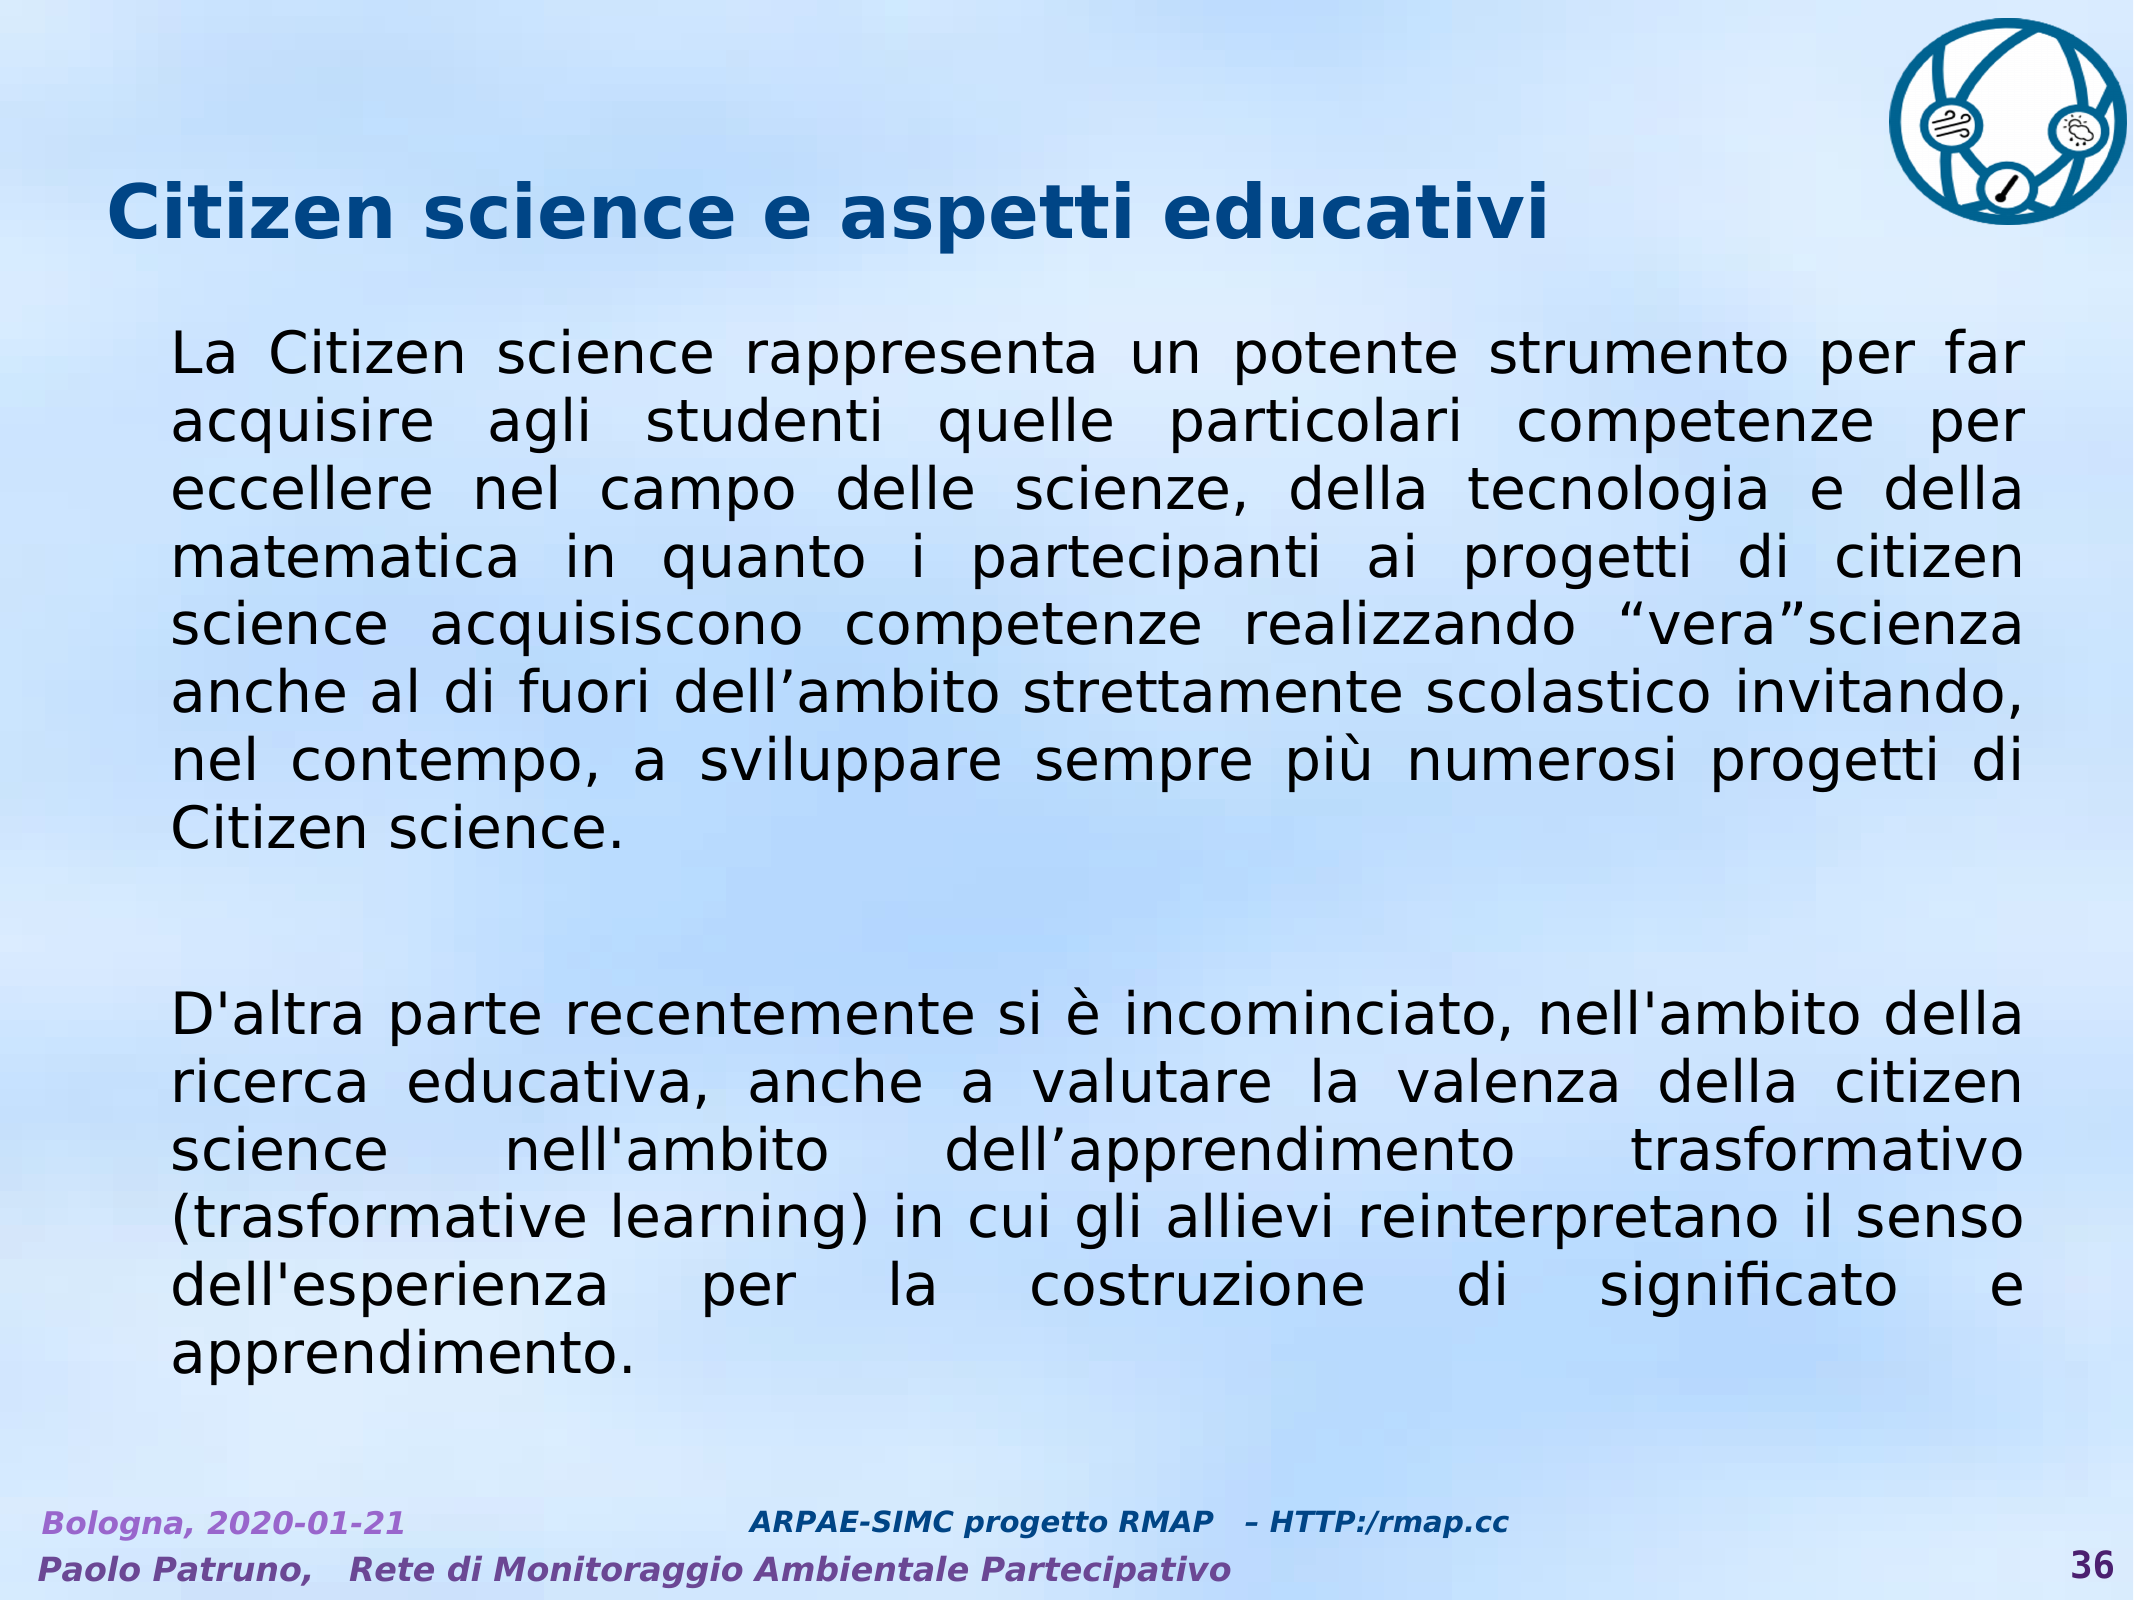

# Citizen science e aspetti educativi
La Citizen science rappresenta un potente strumento per far acquisire agli studenti quelle particolari competenze per eccellere nel campo delle scienze, della tecnologia e della matematica in quanto i partecipanti ai progetti di citizen science acquisiscono competenze realizzando “vera”scienza anche al di fuori dell’ambito strettamente scolastico invitando, nel contempo, a sviluppare sempre più numerosi progetti di Citizen science.
D'altra parte recentemente si è incominciato, nell'ambito della ricerca educativa, anche a valutare la valenza della citizen science nell'ambito dell’apprendimento trasformativo (trasformative learning) in cui gli allievi reinterpretano il senso dell'esperienza per la costruzione di significato e apprendimento.